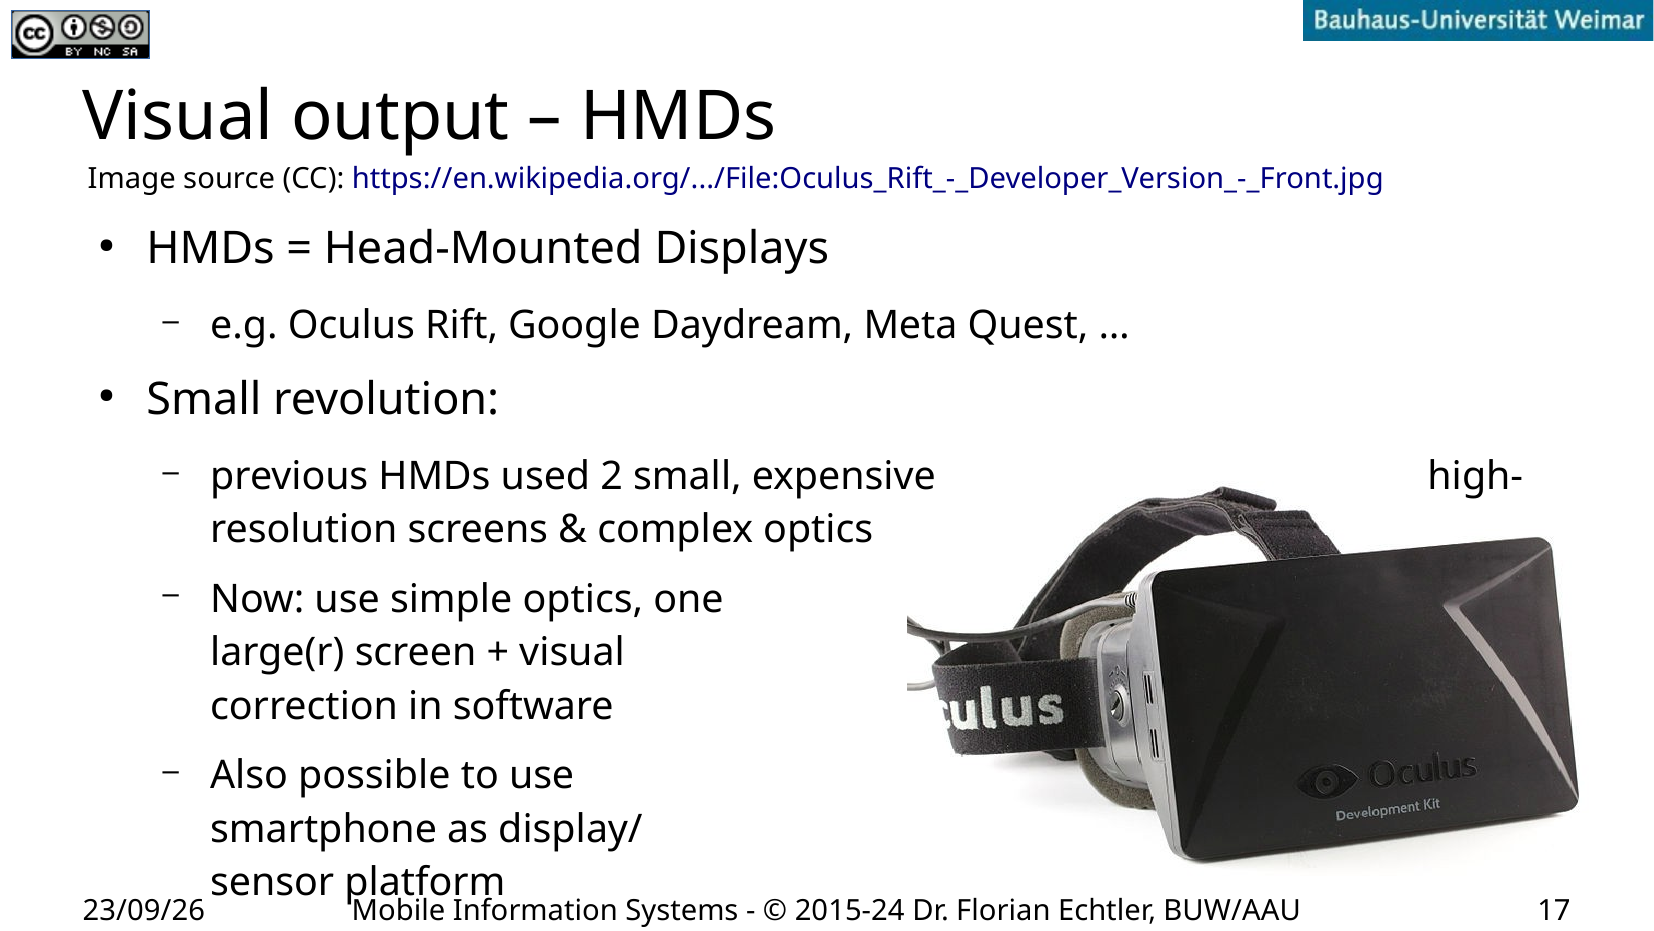

# Visual output – HMDs
Image source (CC): https://en.wikipedia.org/.../File:Oculus_Rift_-_Developer_Version_-_Front.jpg
HMDs = Head-Mounted Displays
e.g. Oculus Rift, Google Daydream, Meta Quest, …
Small revolution:
previous HMDs used 2 small, expensive high-resolution screens & complex optics
Now: use simple optics, one large(r) screen + visual correction in software
Also possible to use smartphone as display/ sensor platform
Mobile Information Systems - © 2015-24 Dr. Florian Echtler, BUW/AAU
17